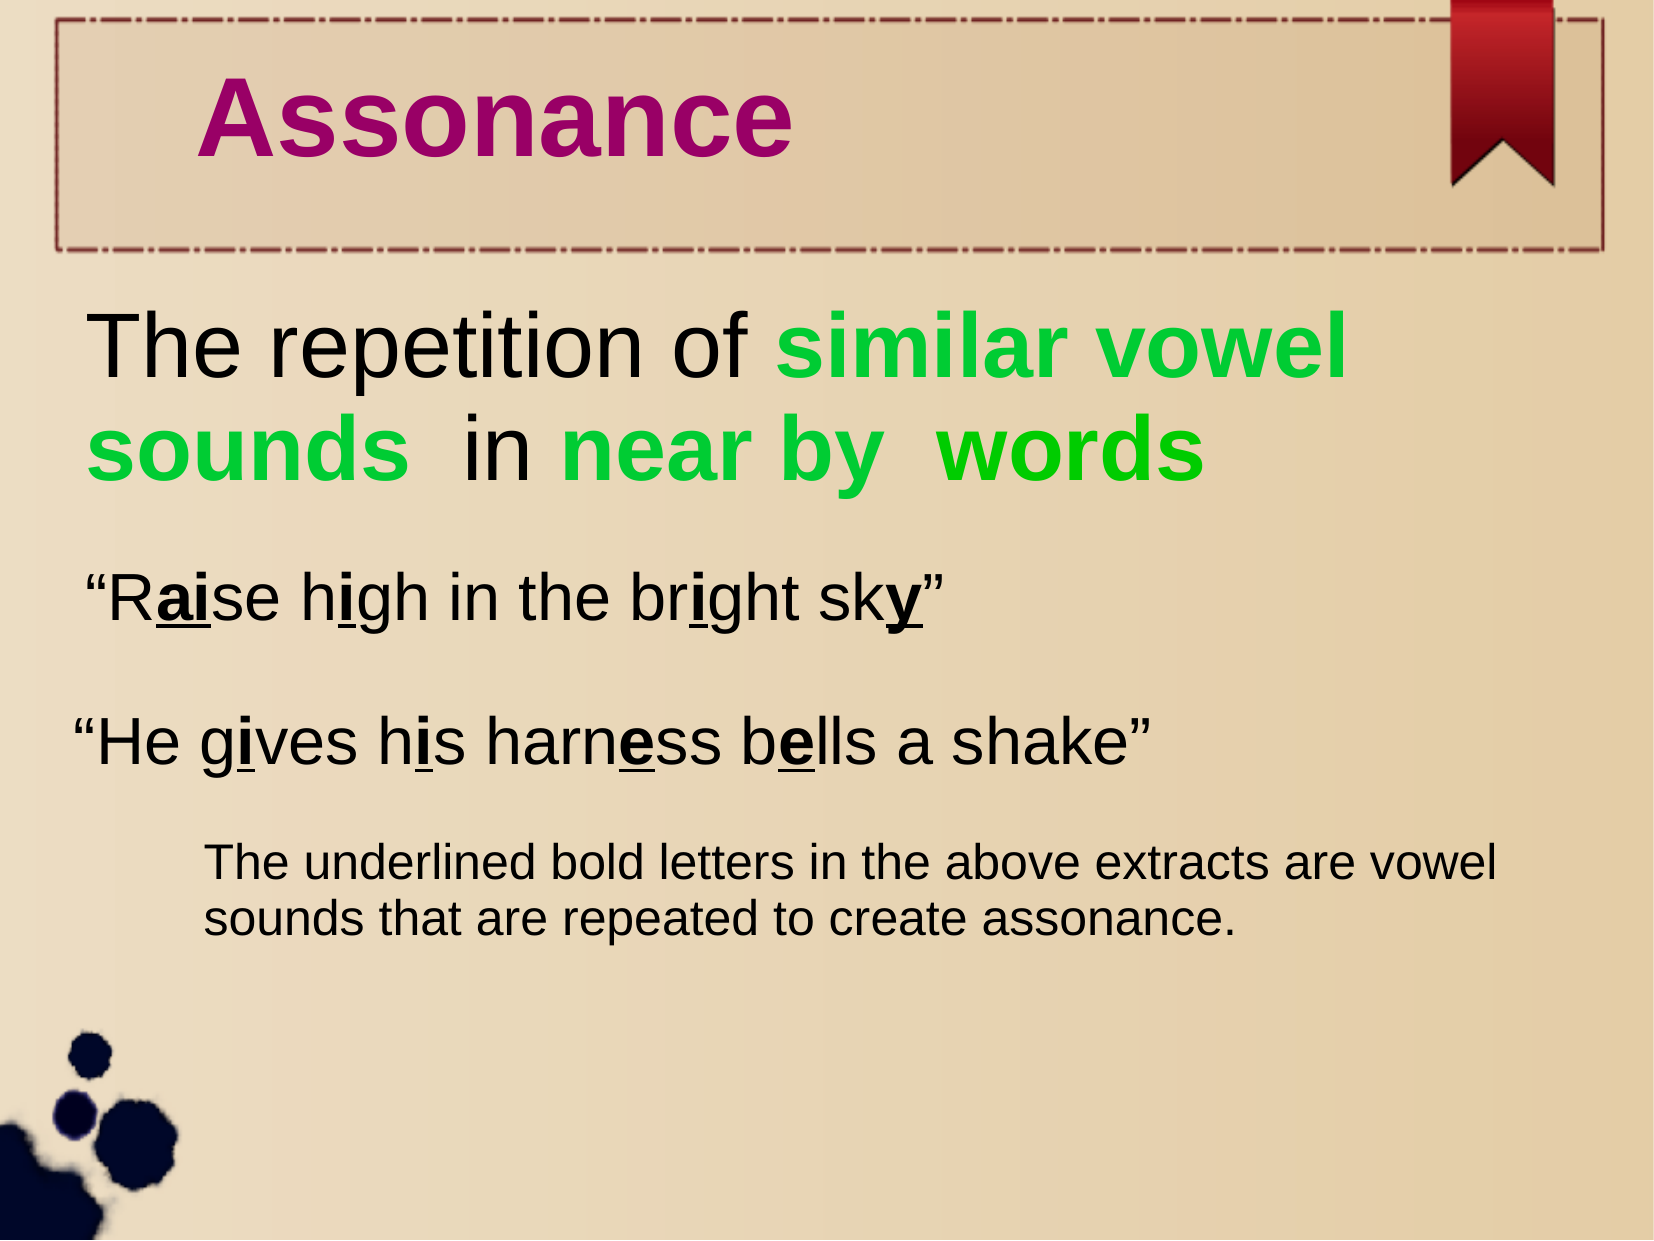

Assonance
The repetition of similar vowel sounds in near by words
“Raise high in the bright sky”
“He gives his harness bells a shake”
The underlined bold letters in the above extracts are vowel sounds that are repeated to create assonance.